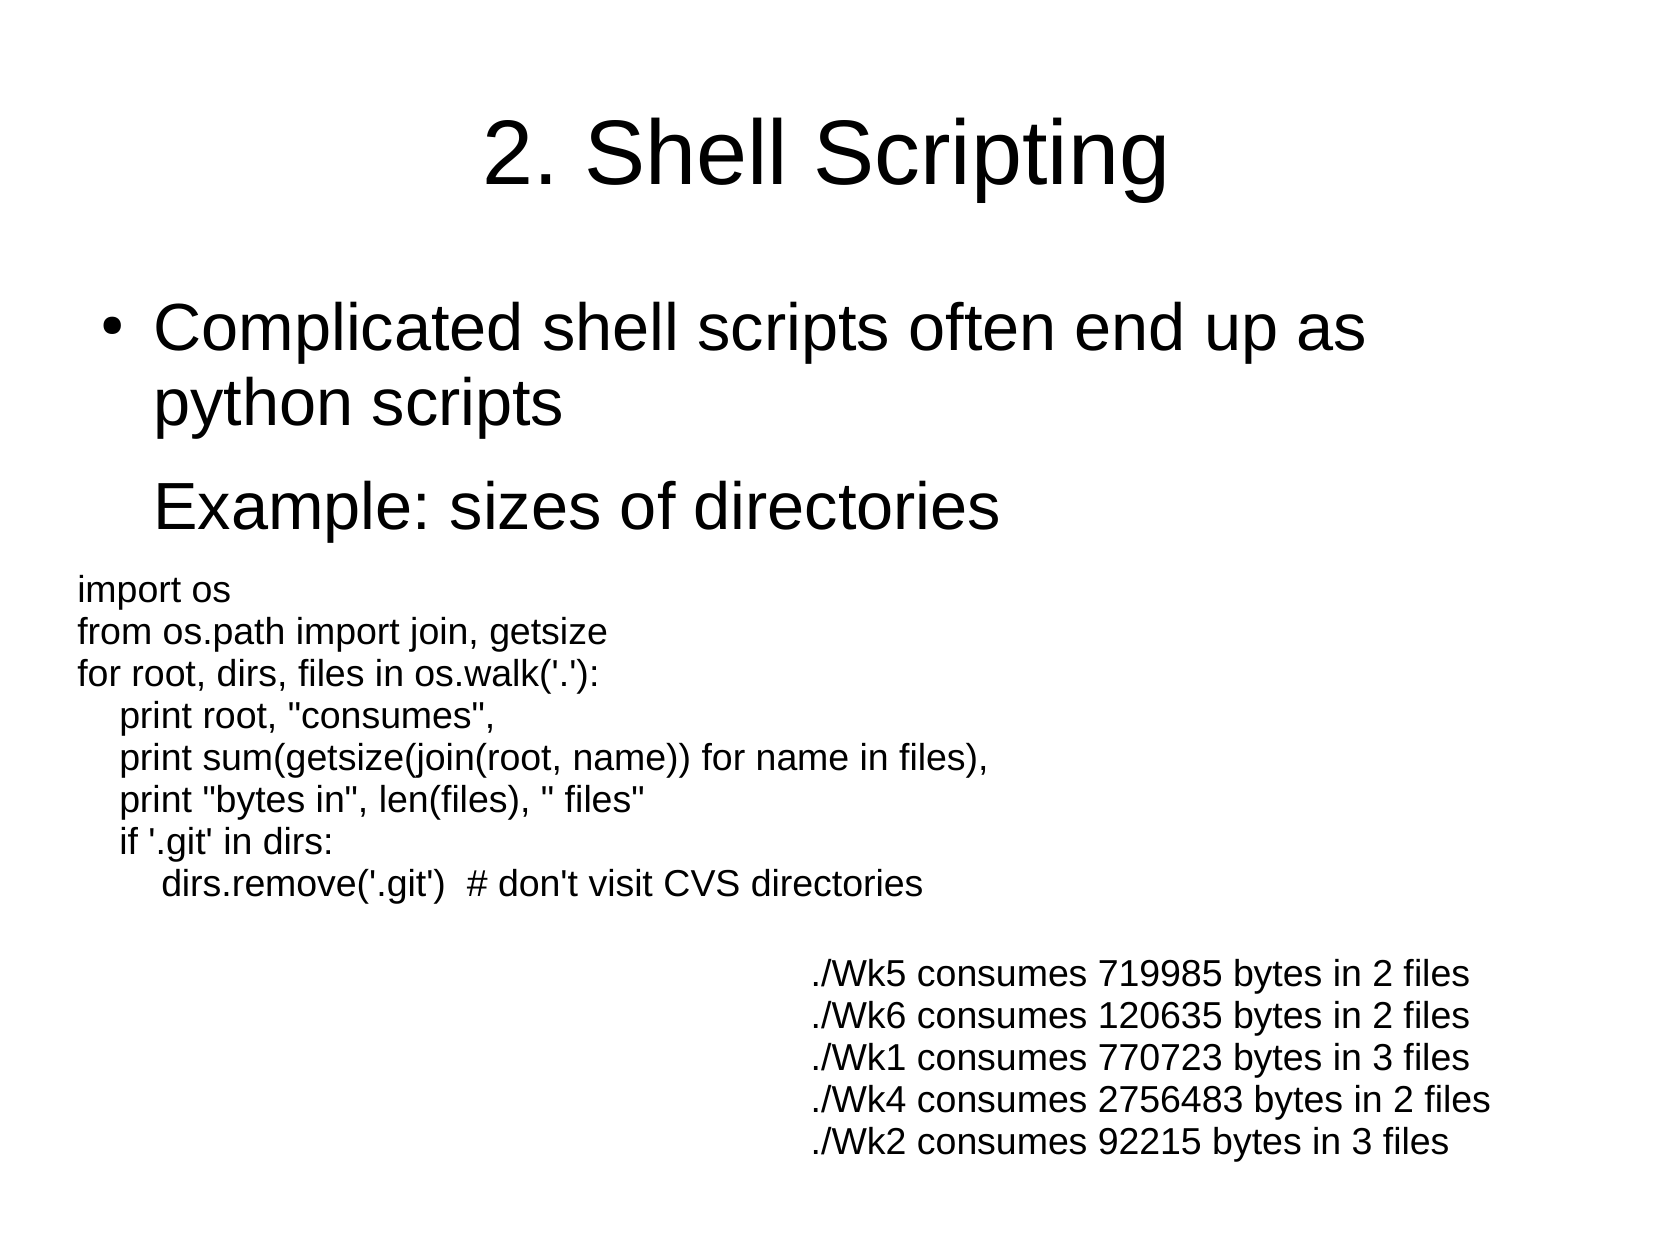

# 2. Shell Scripting
Complicated shell scripts often end up as python scripts
Example: sizes of directories
import os
from os.path import join, getsize
for root, dirs, files in os.walk('.'):
 print root, "consumes",
 print sum(getsize(join(root, name)) for name in files),
 print "bytes in", len(files), " files"
 if '.git' in dirs:
 dirs.remove('.git') # don't visit CVS directories
./Wk5 consumes 719985 bytes in 2 files
./Wk6 consumes 120635 bytes in 2 files
./Wk1 consumes 770723 bytes in 3 files
./Wk4 consumes 2756483 bytes in 2 files
./Wk2 consumes 92215 bytes in 3 files